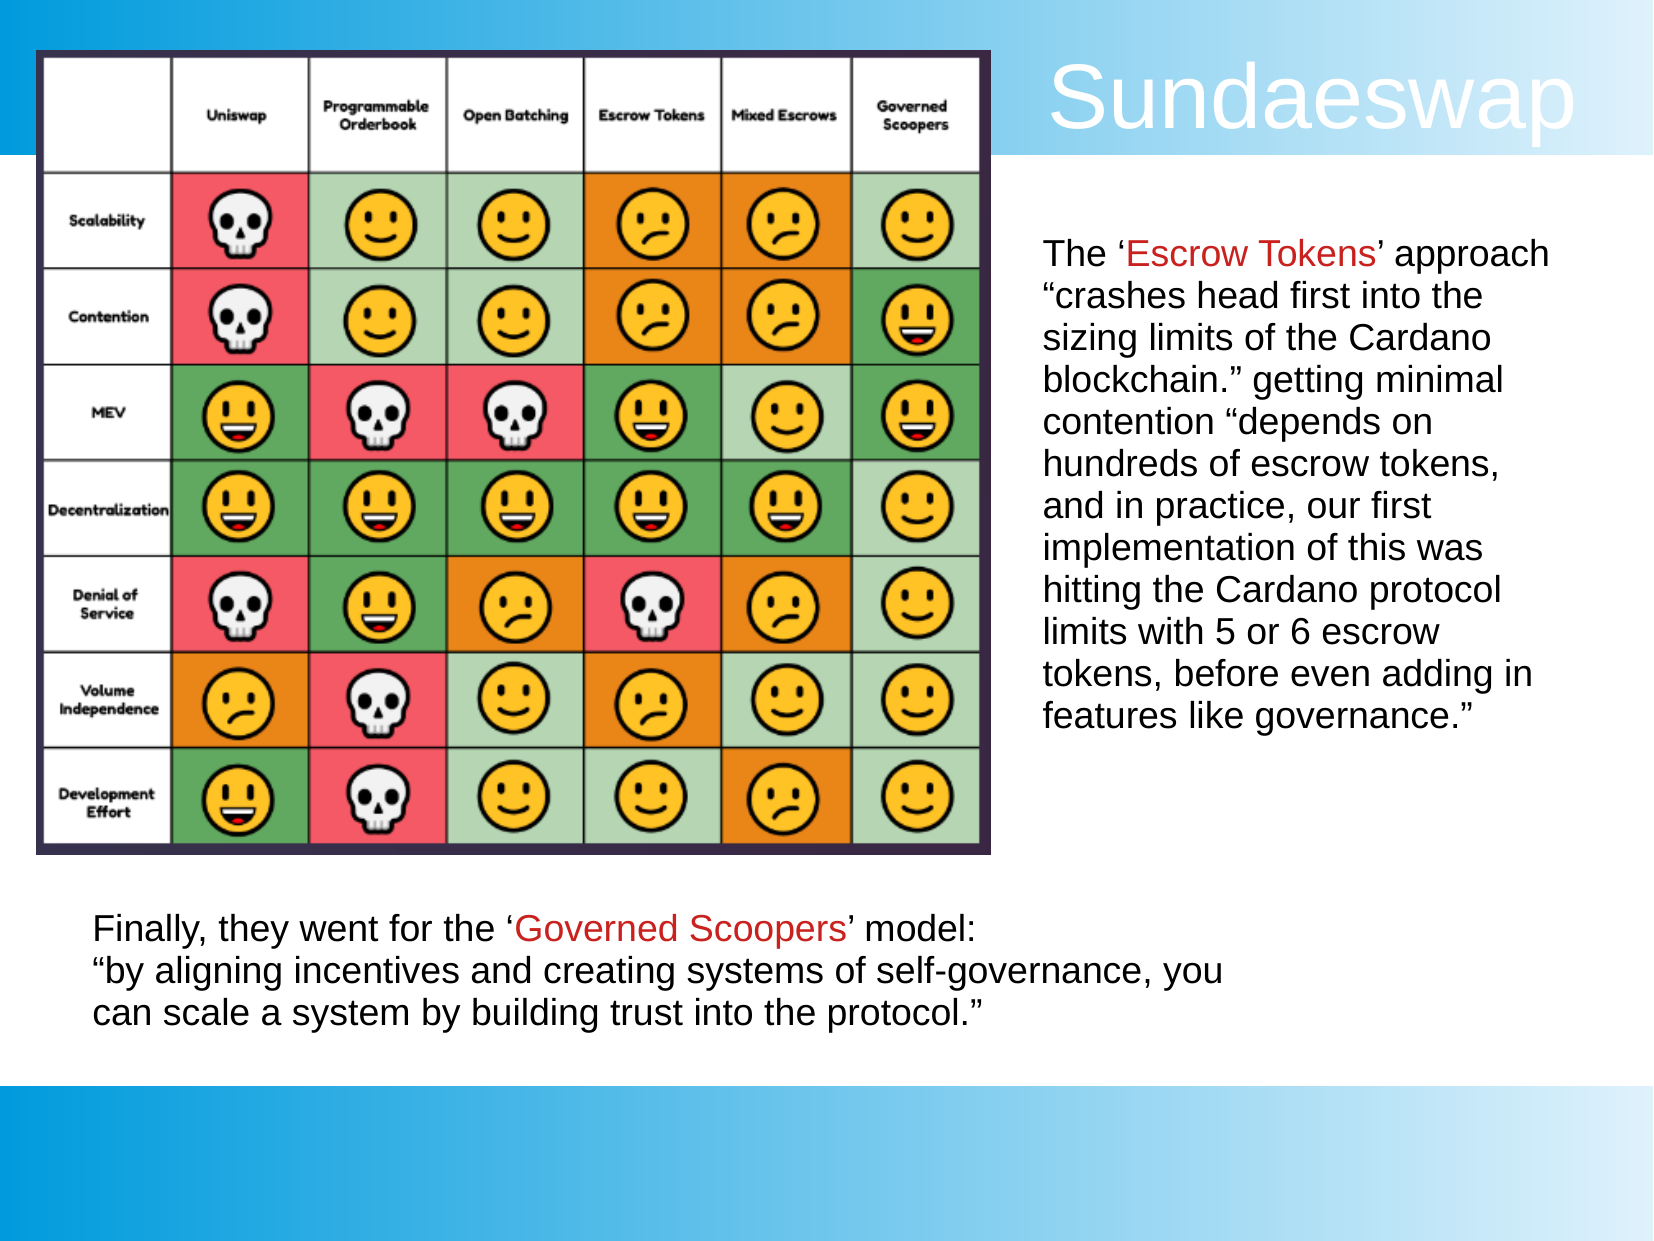

# Sundaeswap
The ‘Escrow Tokens’ approach “crashes head first into the sizing limits of the Cardano blockchain.” getting minimal contention “depends on hundreds of escrow tokens, and in practice, our first implementation of this was hitting the Cardano protocol limits with 5 or 6 escrow tokens, before even adding in features like governance.”
Finally, they went for the ‘Governed Scoopers’ model:
“by aligning incentives and creating systems of self-governance, you can scale a system by building trust into the protocol.”